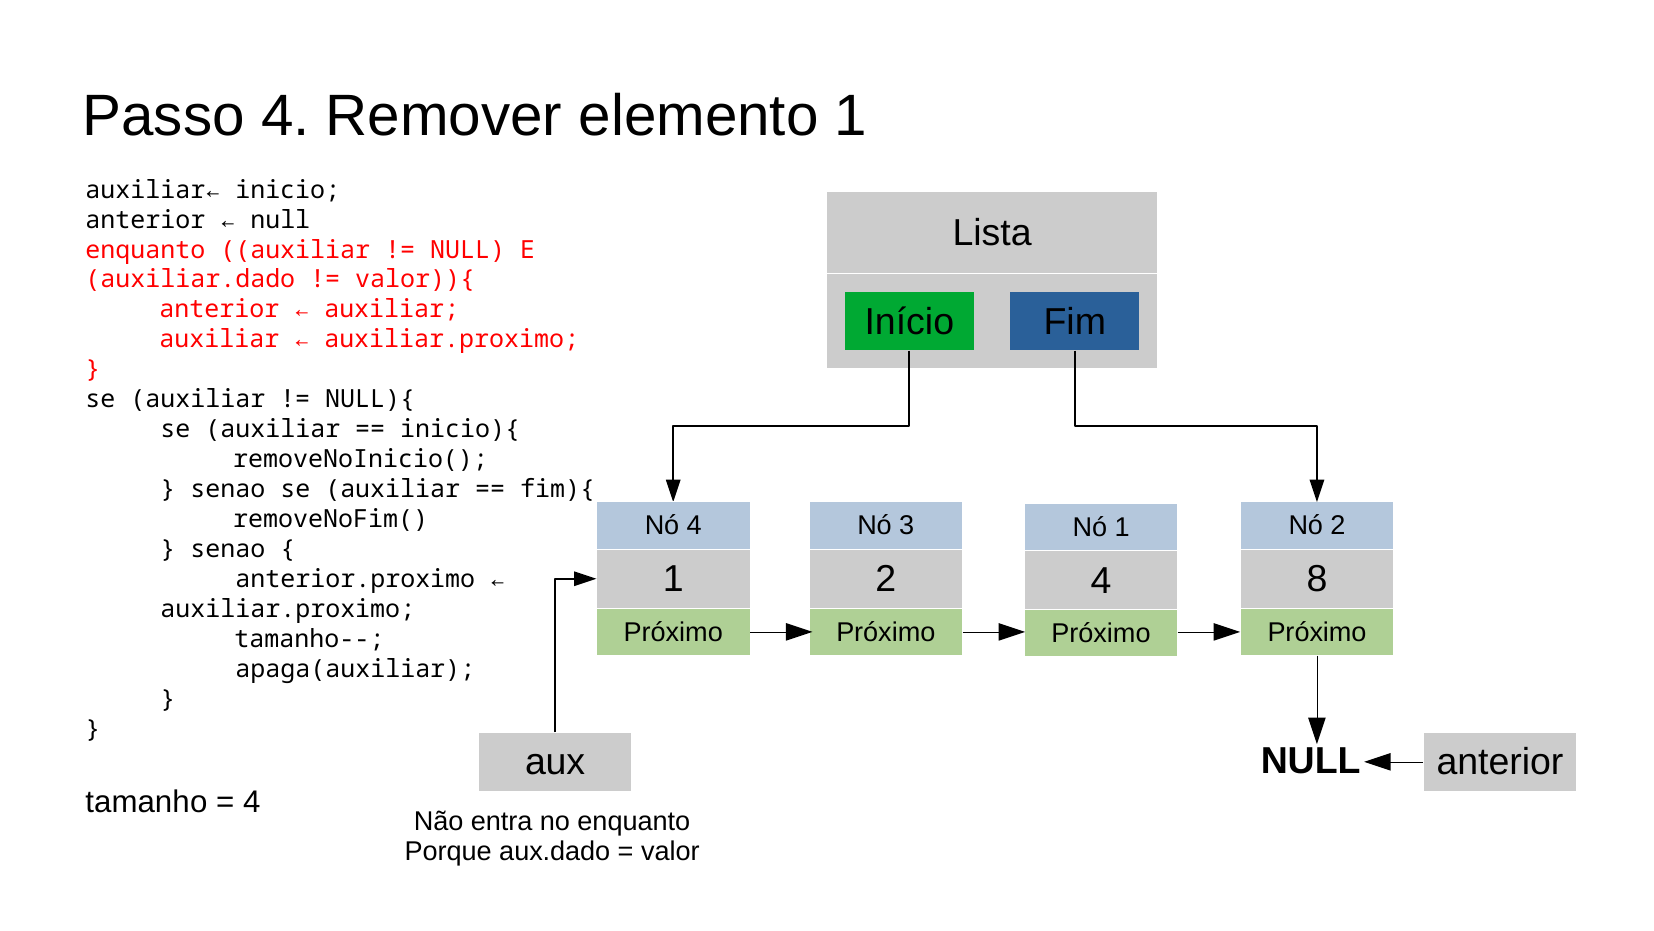

# Passo 4. Remover elemento 1
auxiliar← inicio;
anterior ← null
enquanto ((auxiliar != NULL) E (auxiliar.dado != valor)){
	anterior ← auxiliar;
 	auxiliar ← auxiliar.proximo;
}
se (auxiliar != NULL){
se (auxiliar == inicio){
		removeNoInicio();
} senao se (auxiliar == fim){
	removeNoFim()
} senao {
anterior.proximo ← auxiliar.proximo;
	tamanho--;
apaga(auxiliar);
}
}
Lista
Início
Fim
1
Nó 4
2
Nó 3
8
Nó 2
4
Nó 1
Próximo
Próximo
Próximo
Próximo
aux
NULL
anterior
tamanho = 4
Não entra no enquanto
Porque aux.dado = valor